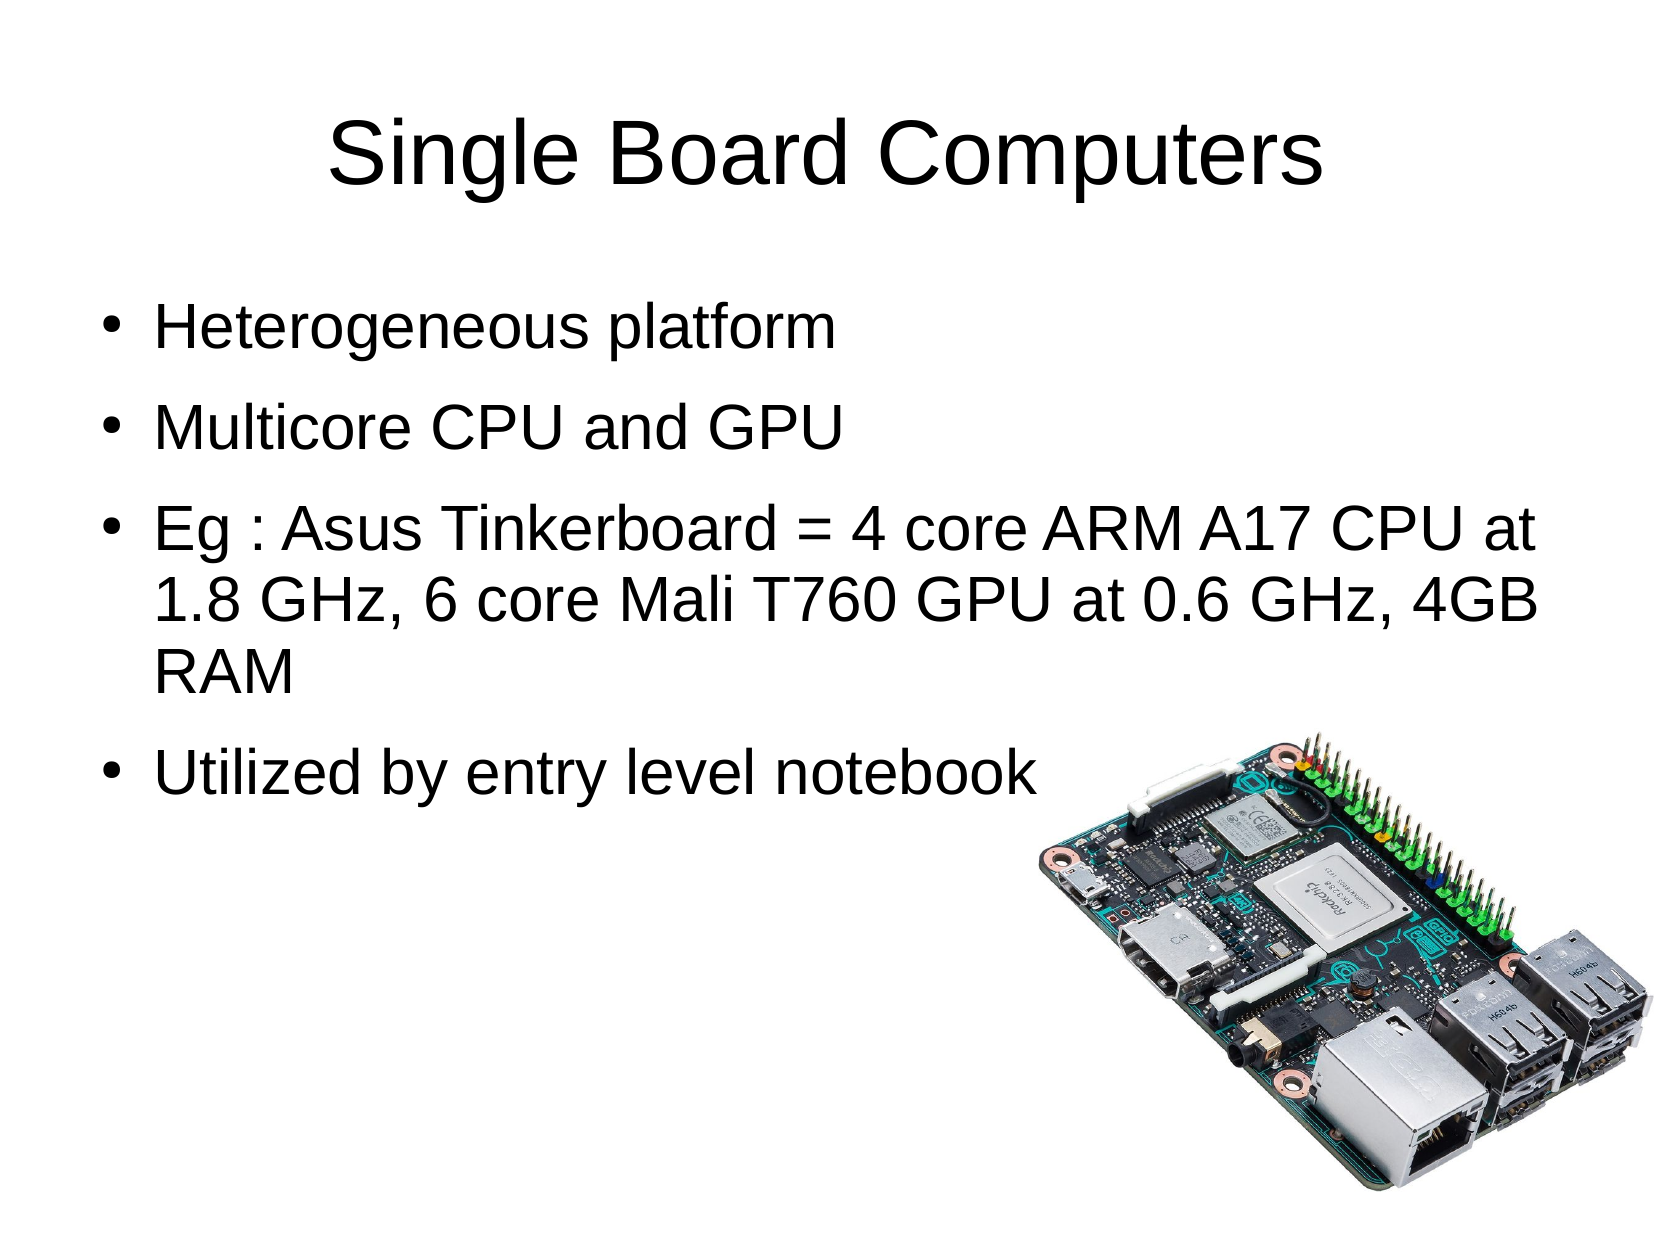

# Single Board Computers
Heterogeneous platform
Multicore CPU and GPU
Eg : Asus Tinkerboard = 4 core ARM A17 CPU at 1.8 GHz, 6 core Mali T760 GPU at 0.6 GHz, 4GB RAM
Utilized by entry level notebooks